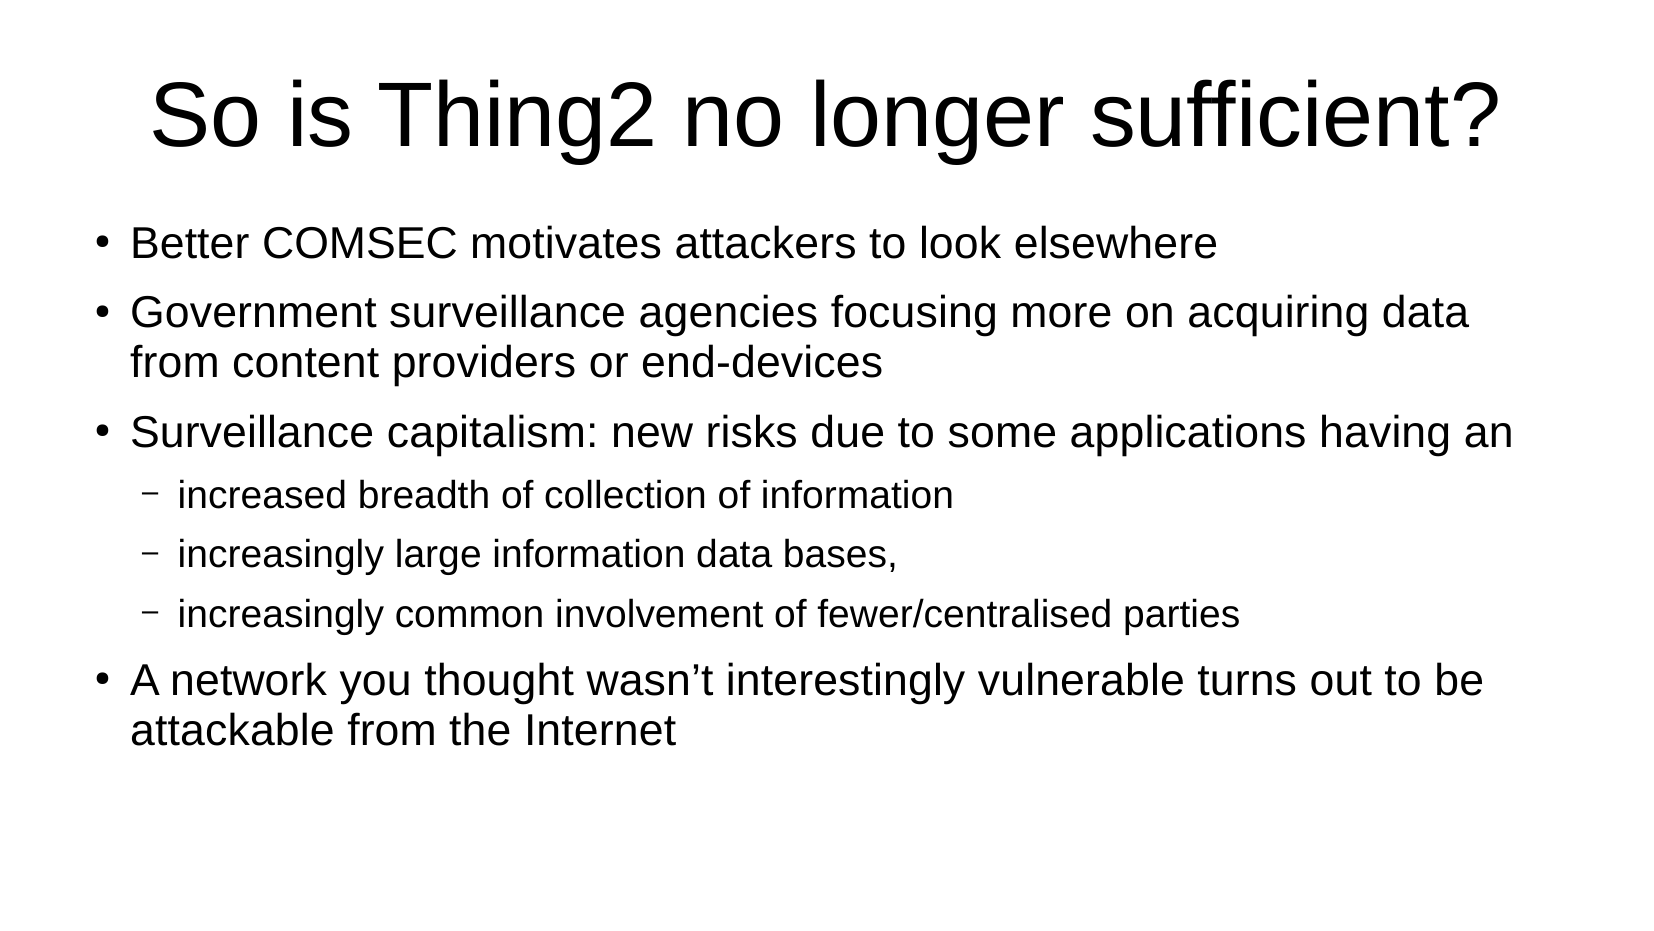

# So is Thing2 no longer sufficient?
Better COMSEC motivates attackers to look elsewhere
Government surveillance agencies focusing more on acquiring data from content providers or end-devices
Surveillance capitalism: new risks due to some applications having an
increased breadth of collection of information
increasingly large information data bases,
increasingly common involvement of fewer/centralised parties
A network you thought wasn’t interestingly vulnerable turns out to be attackable from the Internet